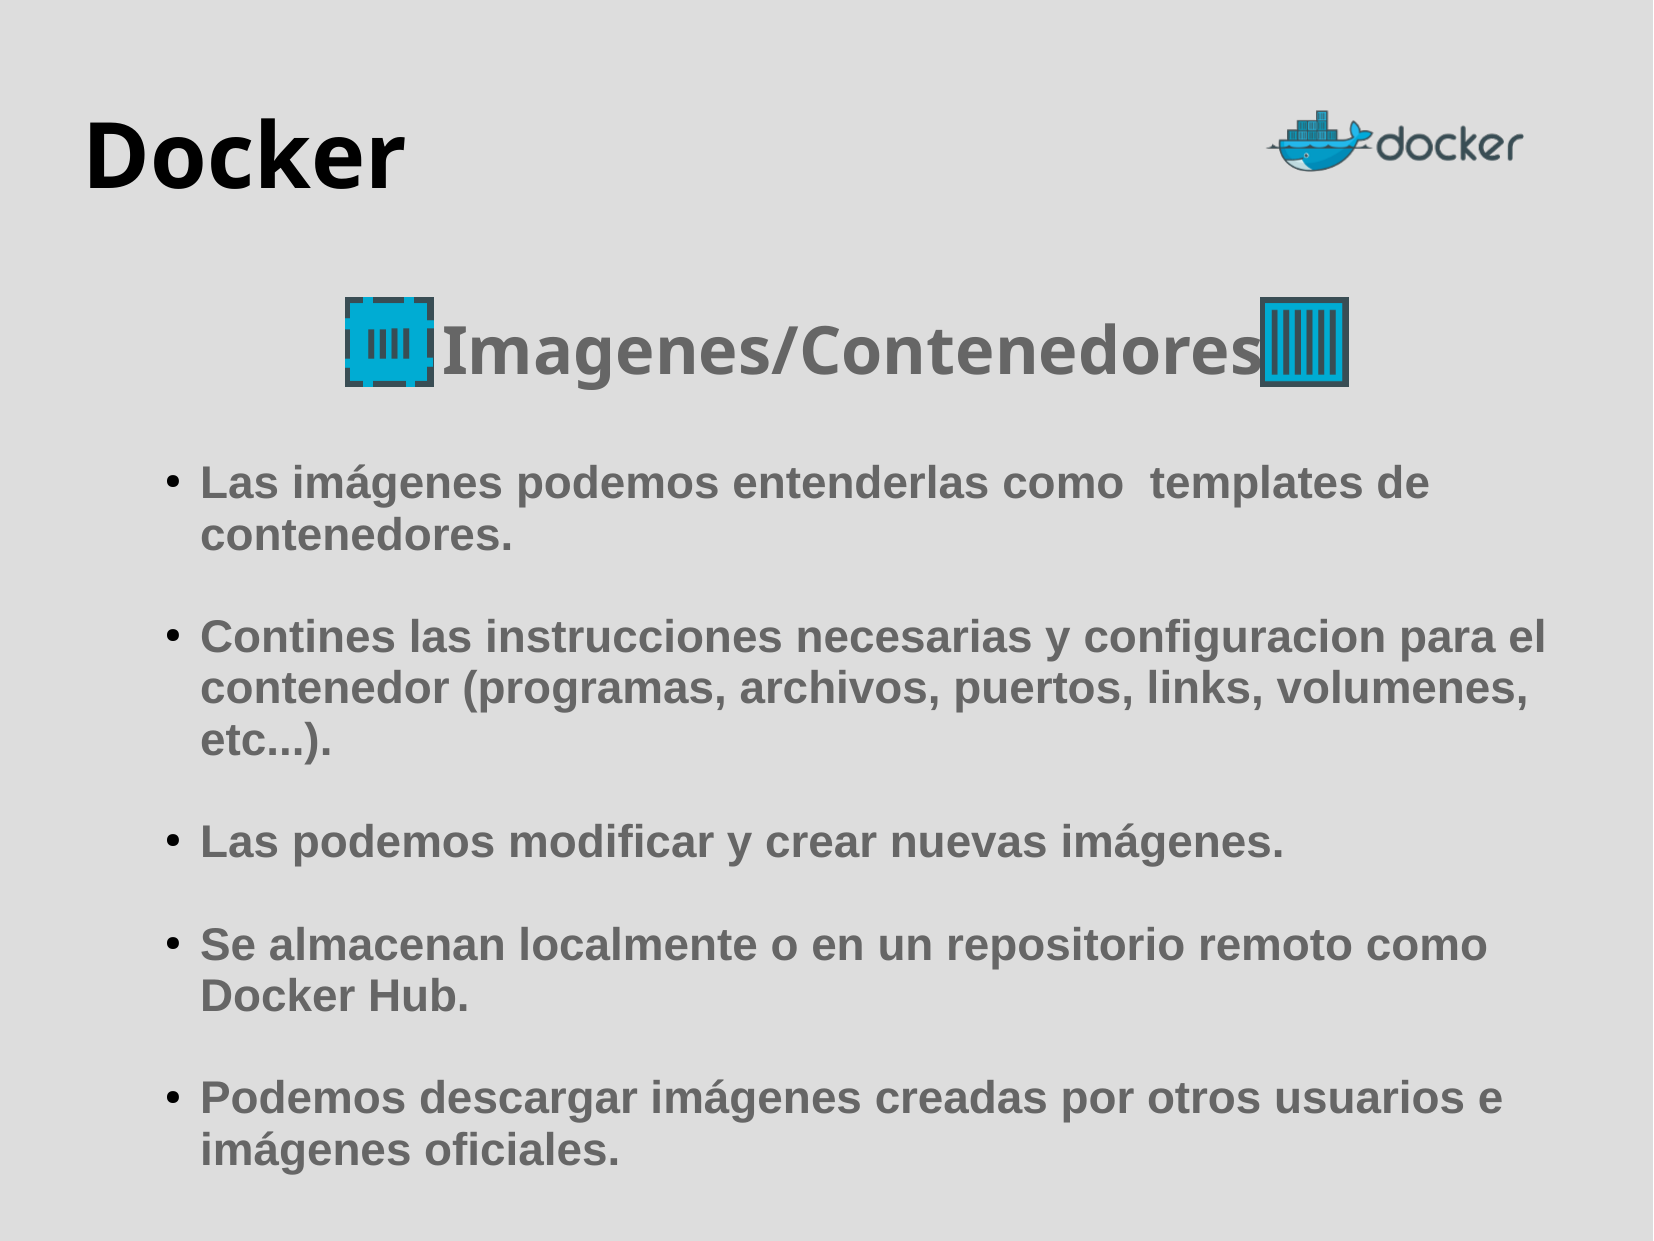

# Docker
Imagenes/Contenedores
Las imágenes podemos entenderlas como templates de contenedores.
Contines las instrucciones necesarias y configuracion para el contenedor (programas, archivos, puertos, links, volumenes, etc...).
Las podemos modificar y crear nuevas imágenes.
Se almacenan localmente o en un repositorio remoto como Docker Hub.
Podemos descargar imágenes creadas por otros usuarios e imágenes oficiales.